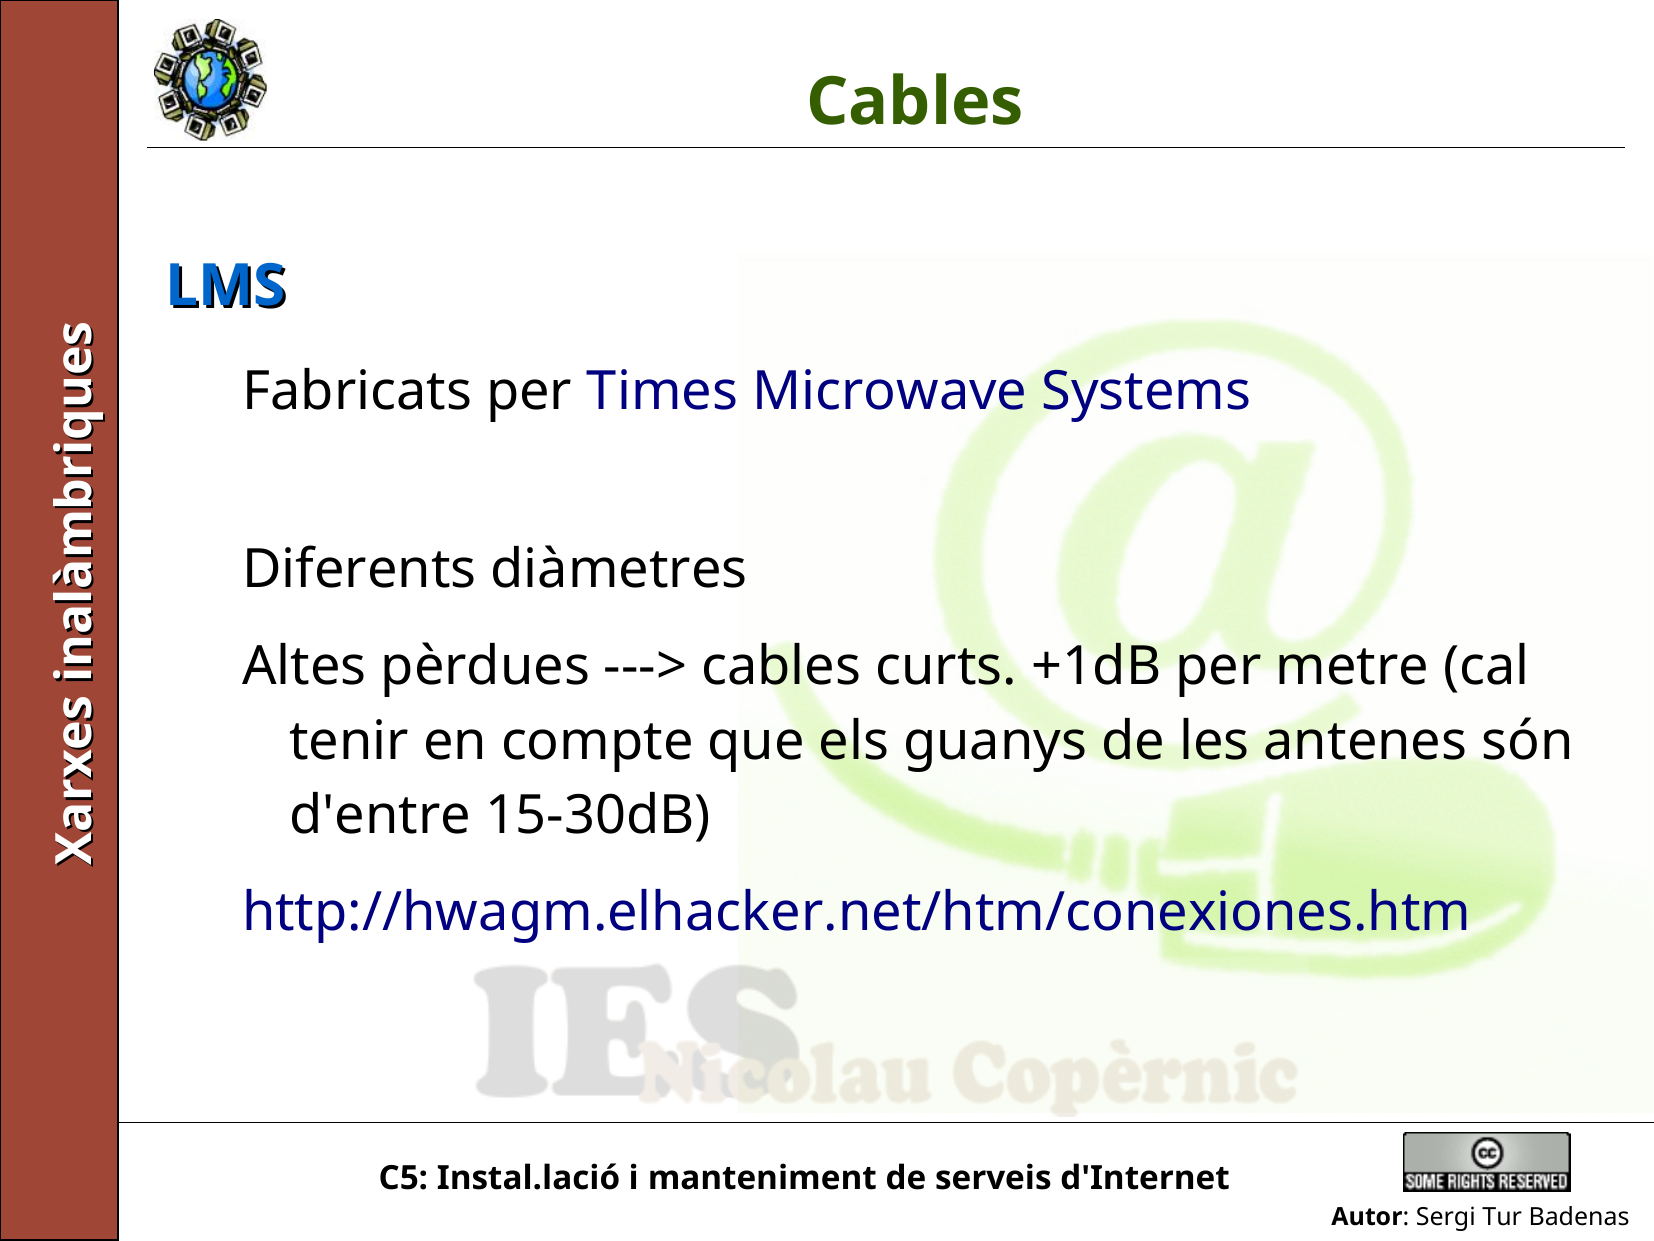

# Cables
LMS
Fabricats per Times Microwave Systems
Diferents diàmetres
Altes pèrdues ---> cables curts. +1dB per metre (cal tenir en compte que els guanys de les antenes són d'entre 15-30dB)
http://hwagm.elhacker.net/htm/conexiones.htm